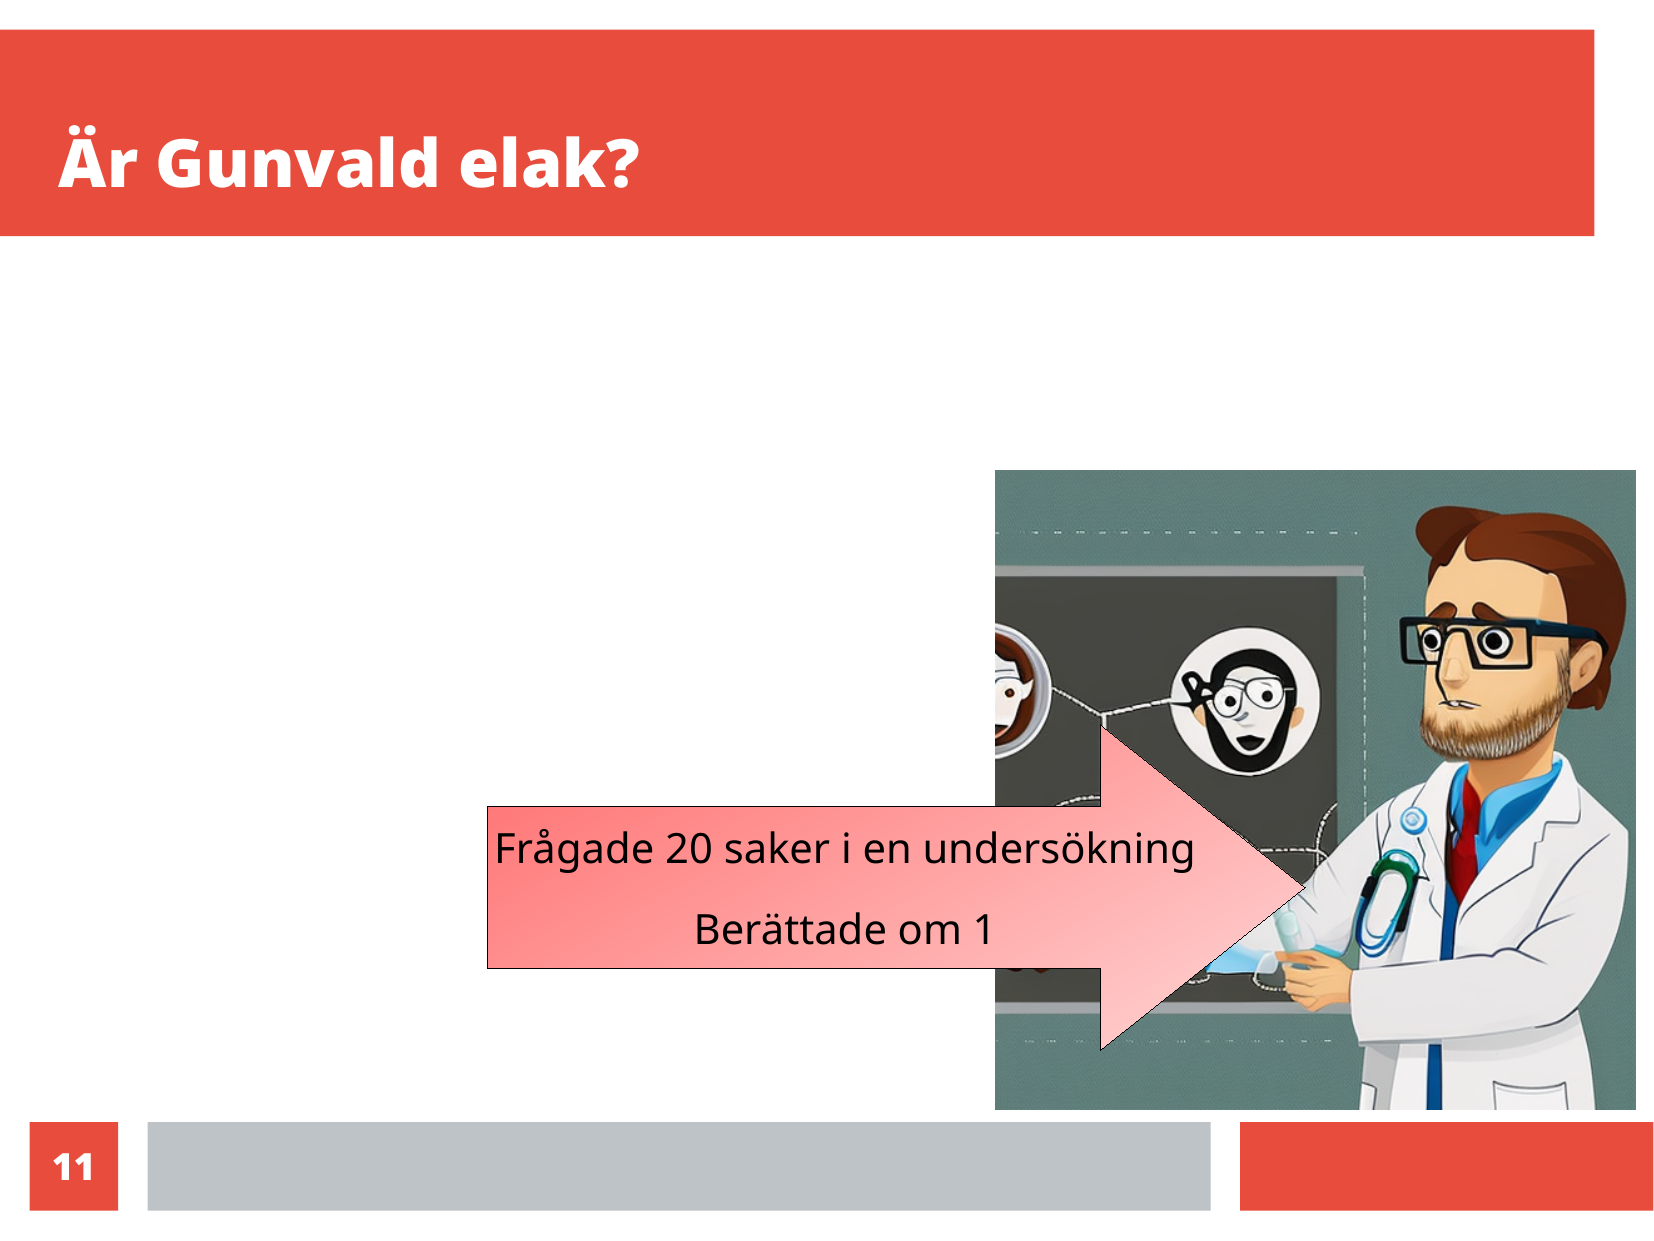

# Är Gunvald elak?
Frågade 20 saker i en undersökning
Berättade om 1
11